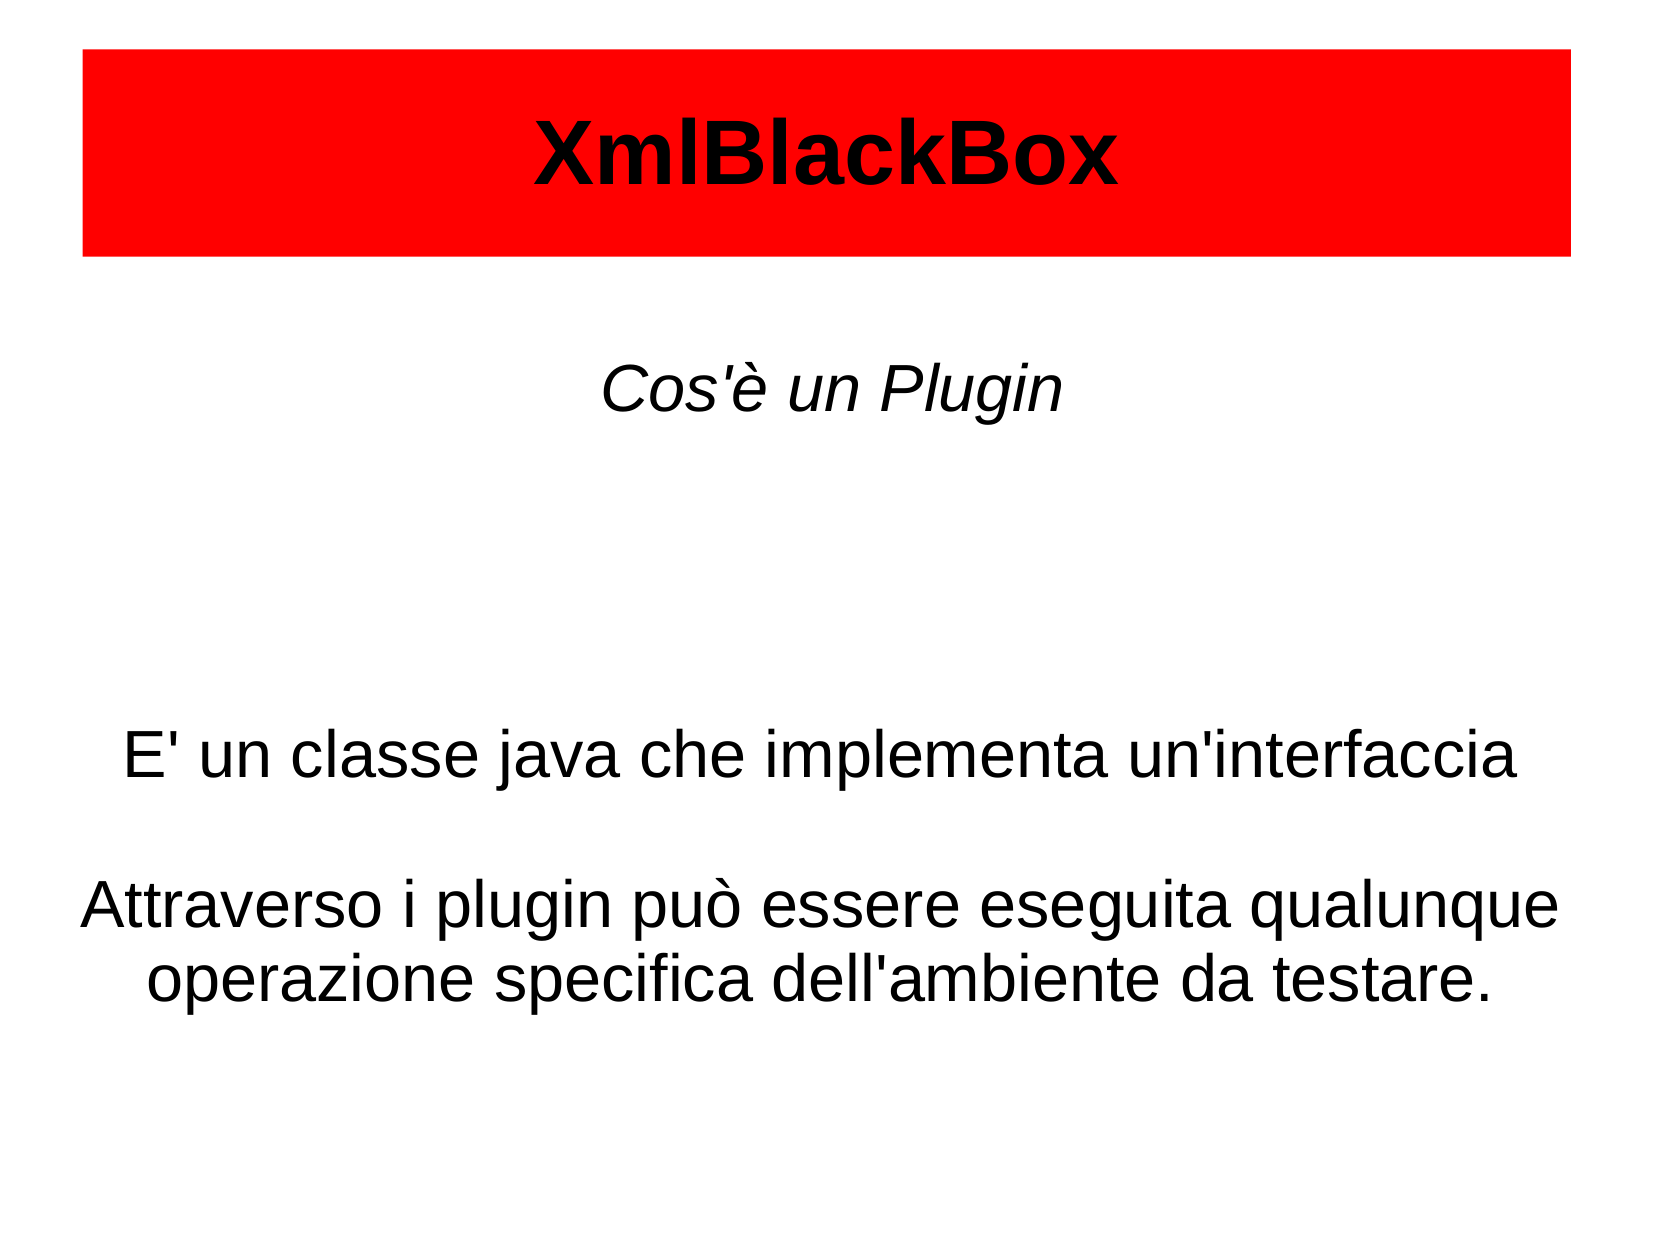

# XmlBlackBox
Cos'è un Plugin
E' un classe java che implementa un'interfaccia
Attraverso i plugin può essere eseguita qualunque operazione specifica dell'ambiente da testare.